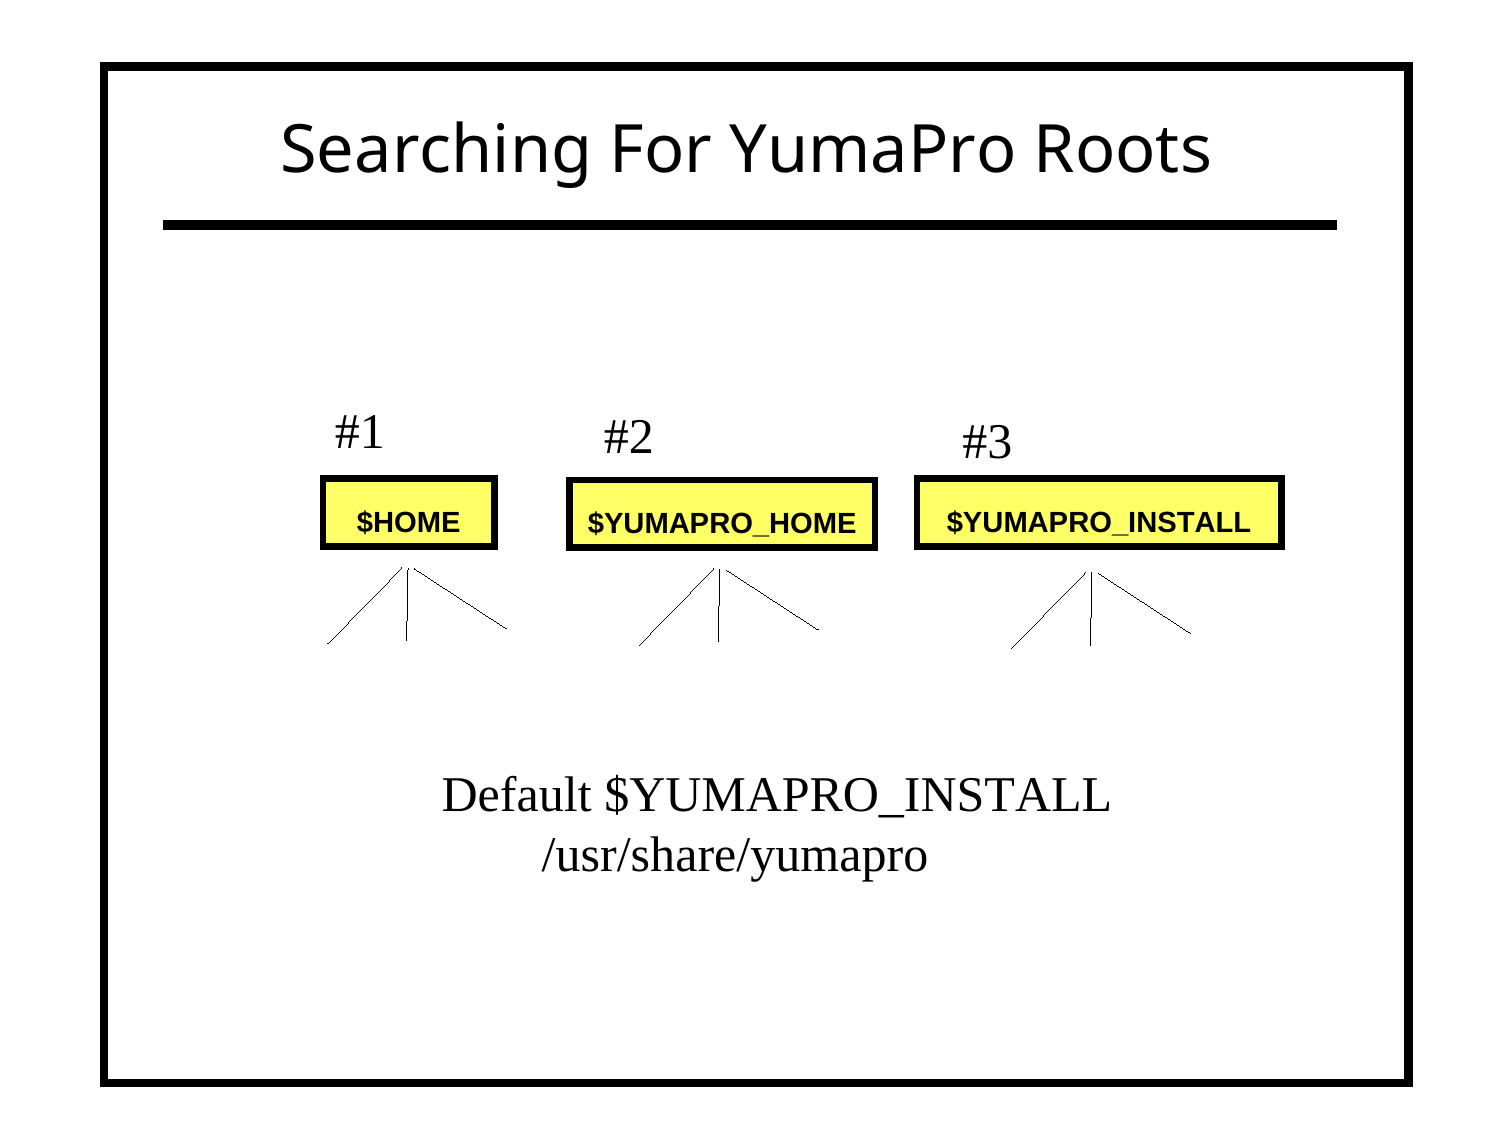

# Searching For YumaPro Roots
#1
#2
#3
$YUMAPRO_INSTALL
$HOME
$YUMAPRO_HOME
Default $YUMAPRO_INSTALL
 /usr/share/yumapro